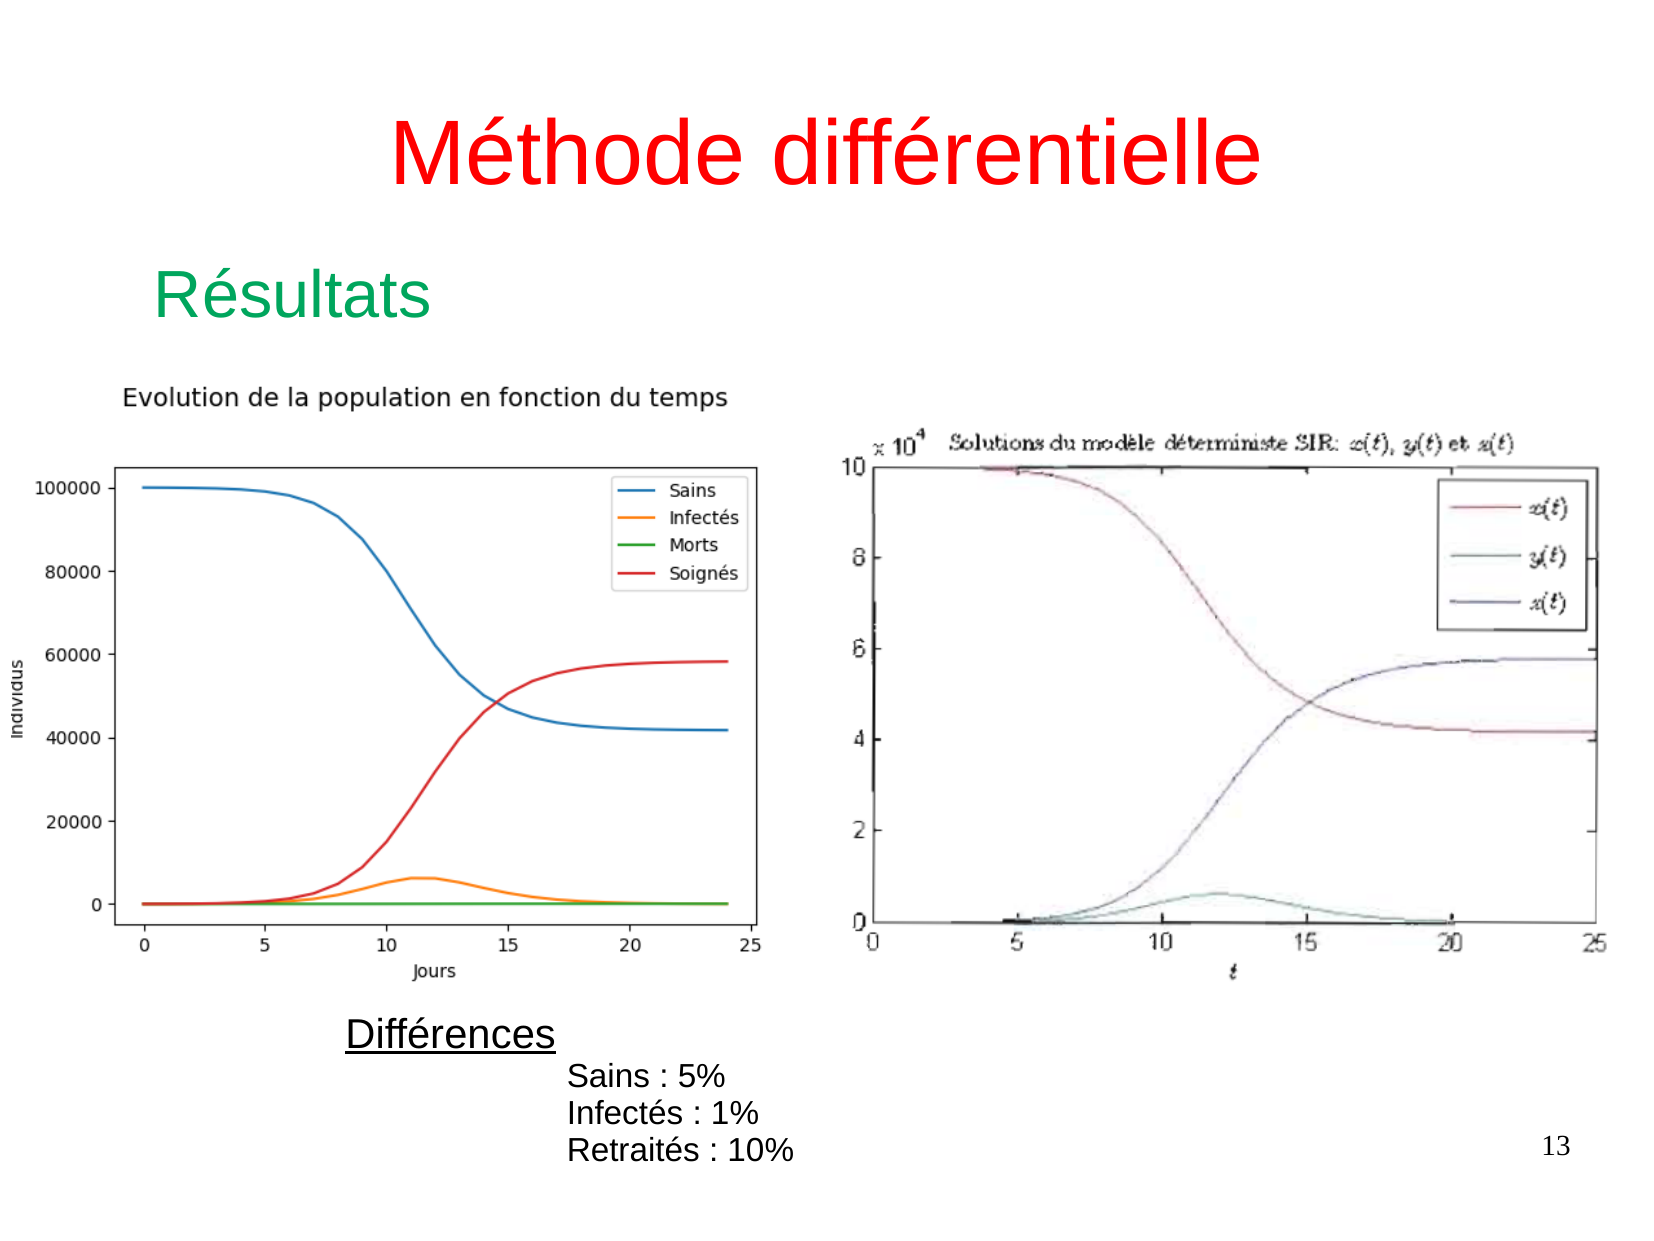

# Méthode différentielle
Résultats
Différences
			Sains : 5%
			Infectés : 1%
			Retraités : 10%
13